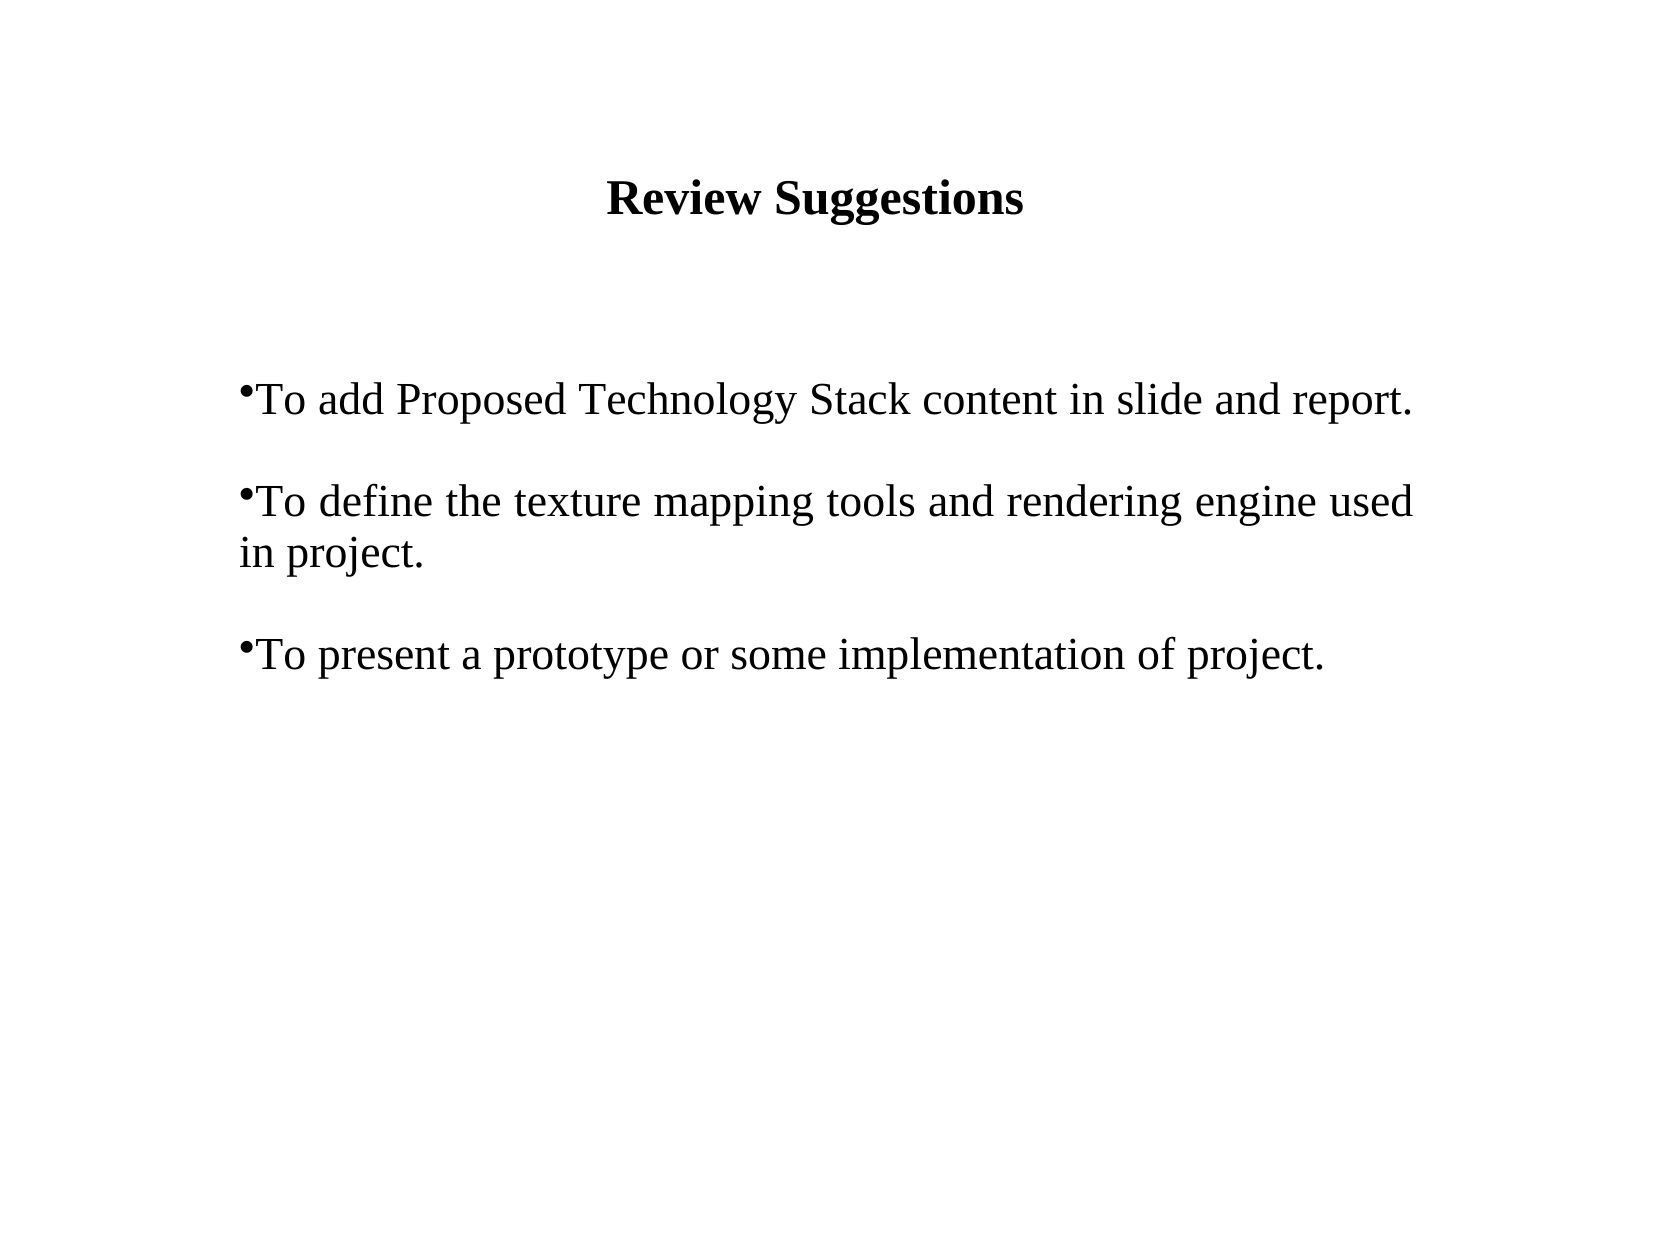

# Review Suggestions
To add Proposed Technology Stack content in slide and report.
To define the texture mapping tools and rendering engine used in project.
To present a prototype or some implementation of project.